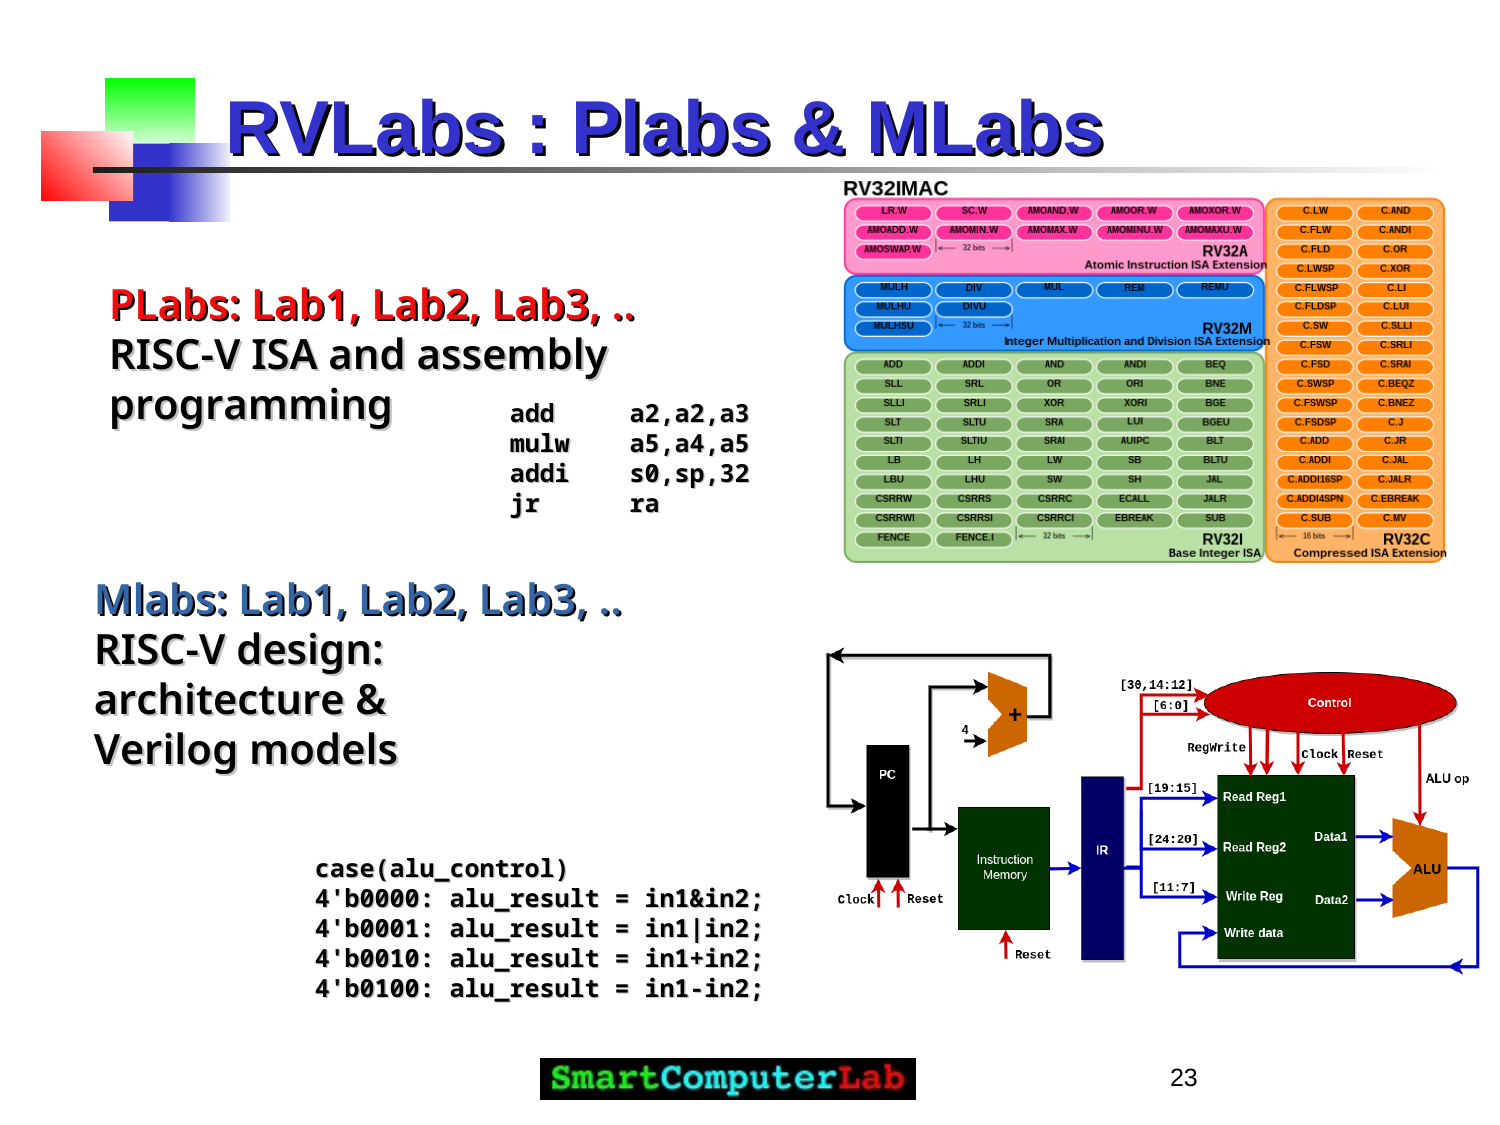

# RVLabs : Plabs & MLabs
PLabs: Lab1, Lab2, Lab3, ..
RISC-V ISA and assembly programming
add a2,a2,a3
mulw a5,a4,a5
addi s0,sp,32
jr ra
Mlabs: Lab1, Lab2, Lab3, ..
RISC-V design:
architecture &
Verilog models
case(alu_control)
4'b0000: alu_result = in1&in2;
4'b0001: alu_result = in1|in2;
4'b0010: alu_result = in1+in2;
4'b0100: alu_result = in1-in2;
23